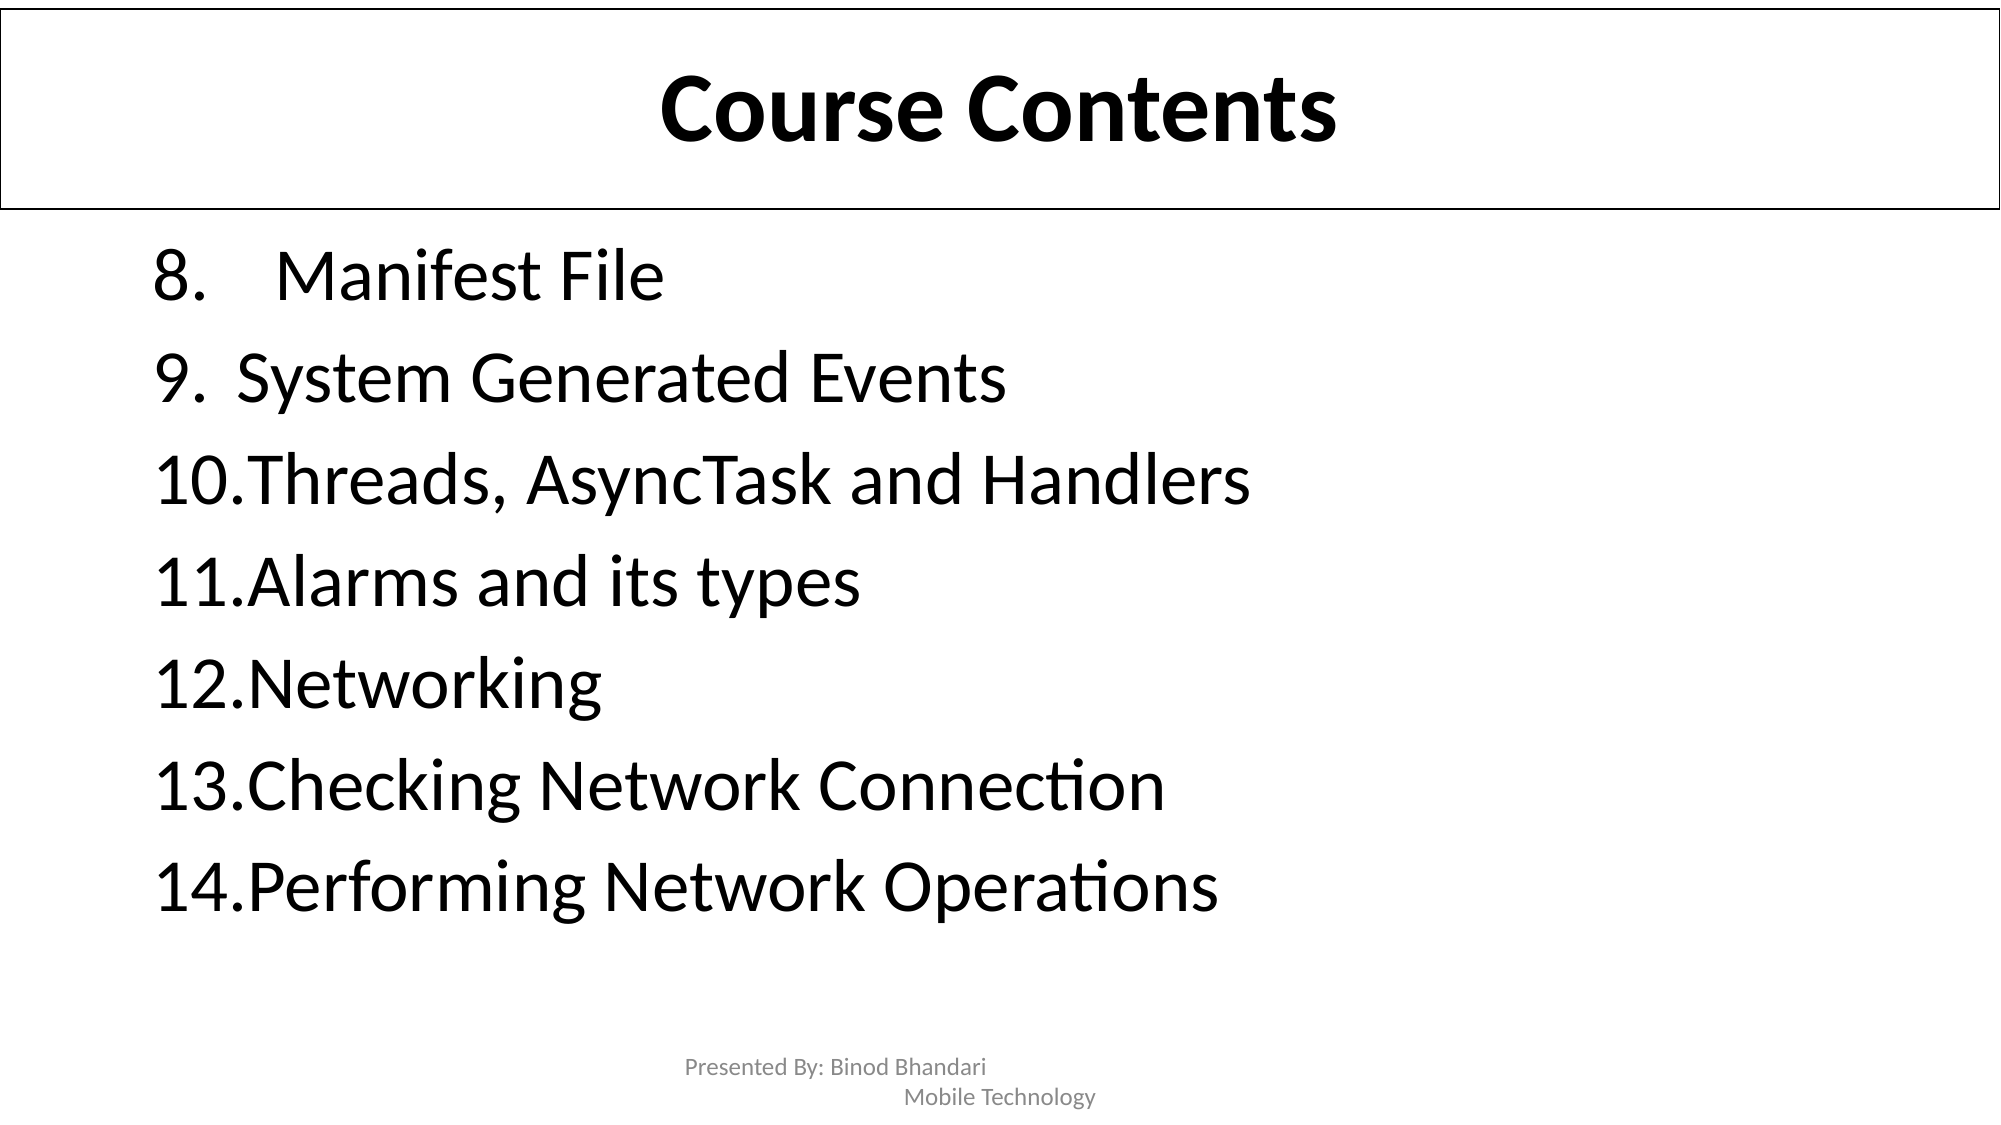

# Course Contents
Manifest File
System Generated Events
Threads, AsyncTask and Handlers
Alarms and its types
Networking
Checking Network Connection
Performing Network Operations
Presented By: Binod Bhandari Mobile Technology